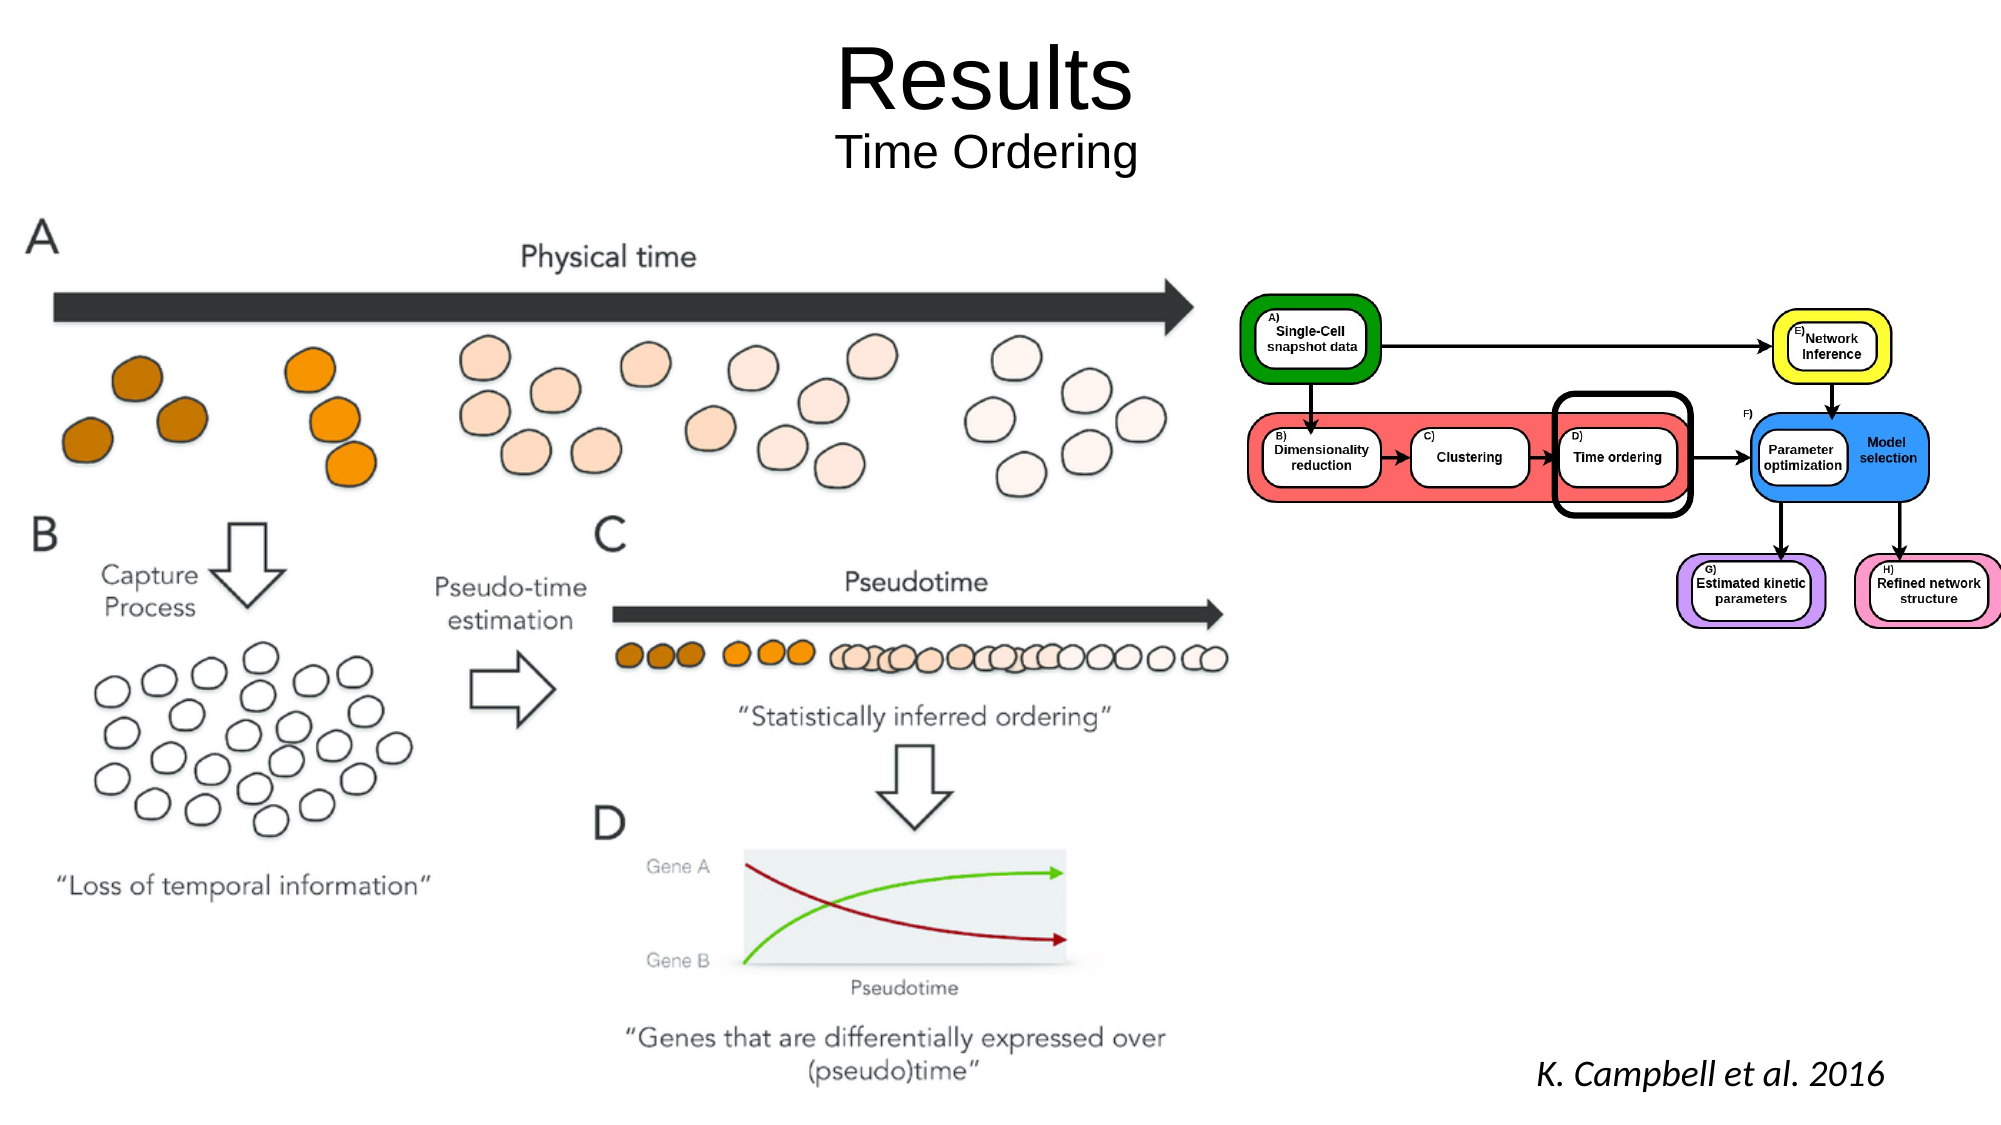

Results
Time Ordering
K. Campbell et al. 2016